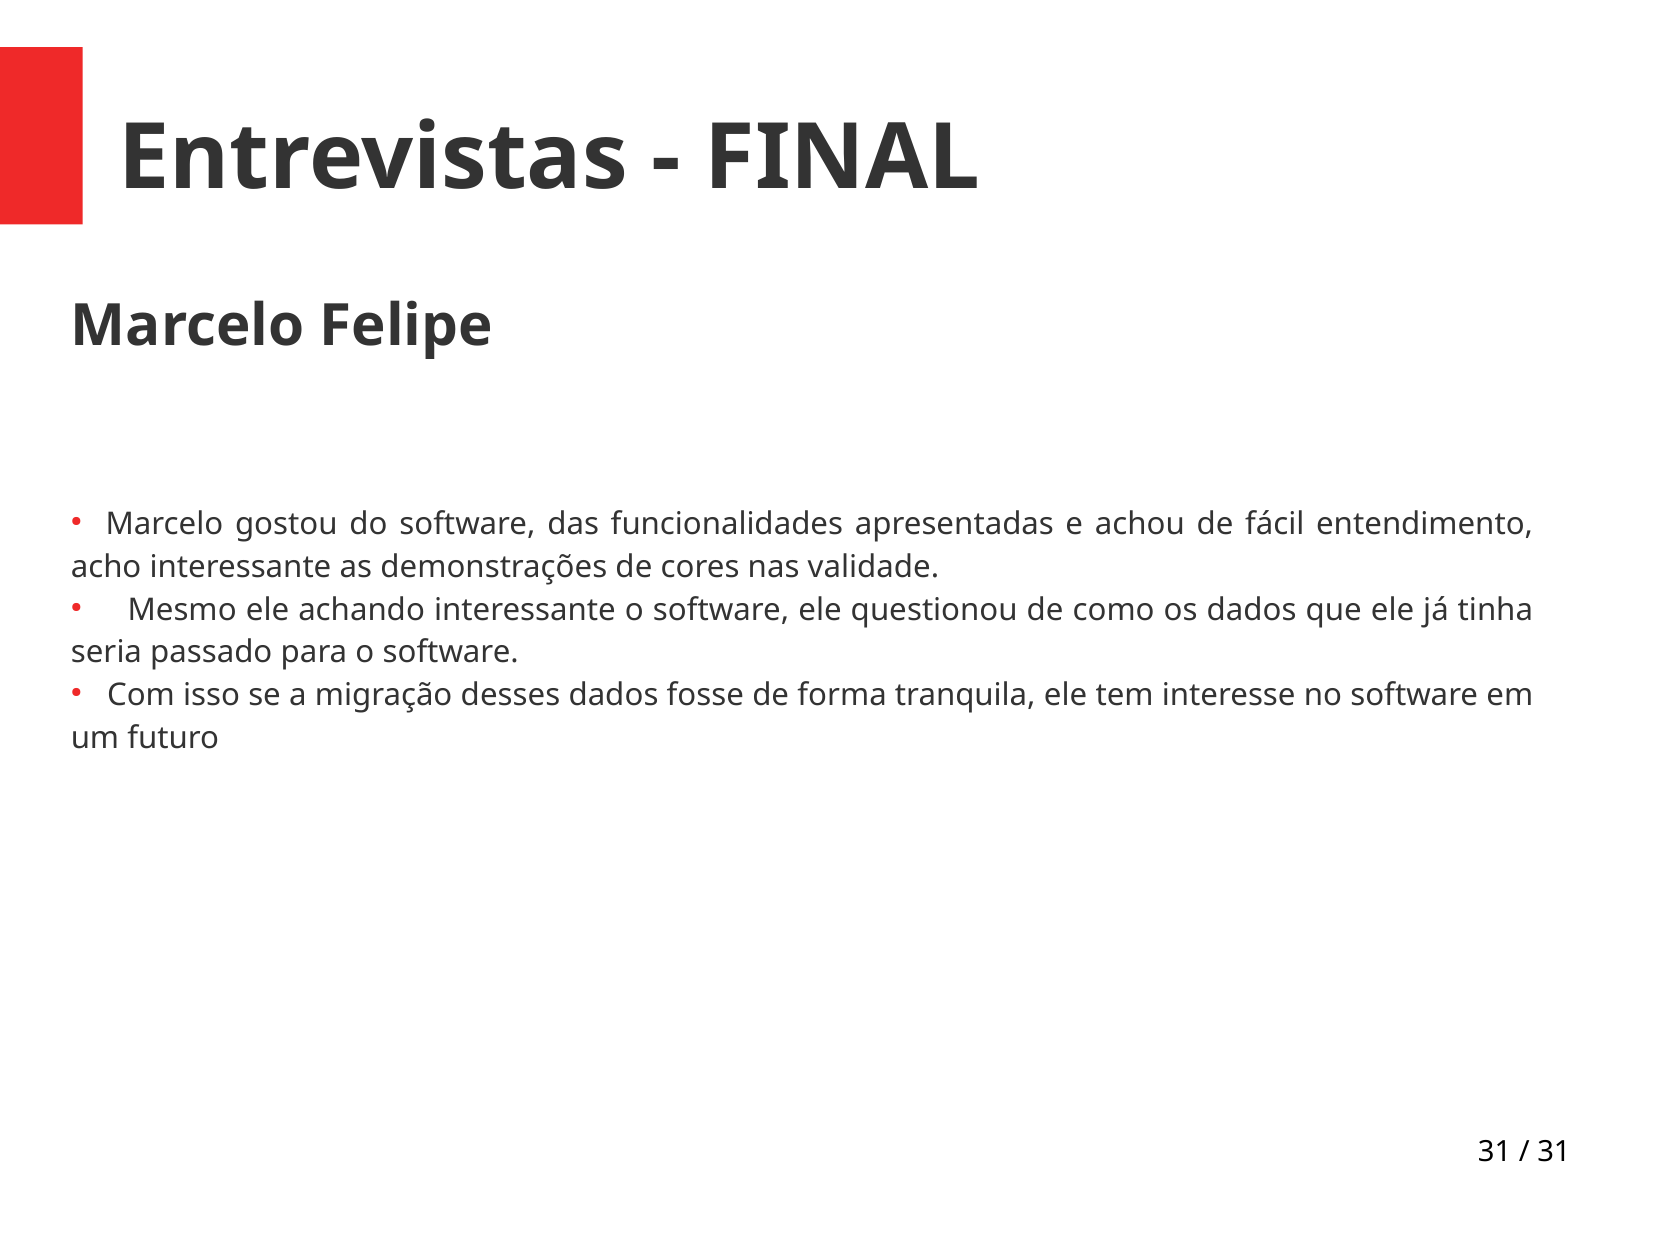

# Entrevistas - FINAL
Marcelo Felipe
 Marcelo gostou do software, das funcionalidades apresentadas e achou de fácil entendimento, acho interessante as demonstrações de cores nas validade.
 Mesmo ele achando interessante o software, ele questionou de como os dados que ele já tinha seria passado para o software.
 Com isso se a migração desses dados fosse de forma tranquila, ele tem interesse no software em um futuro
31